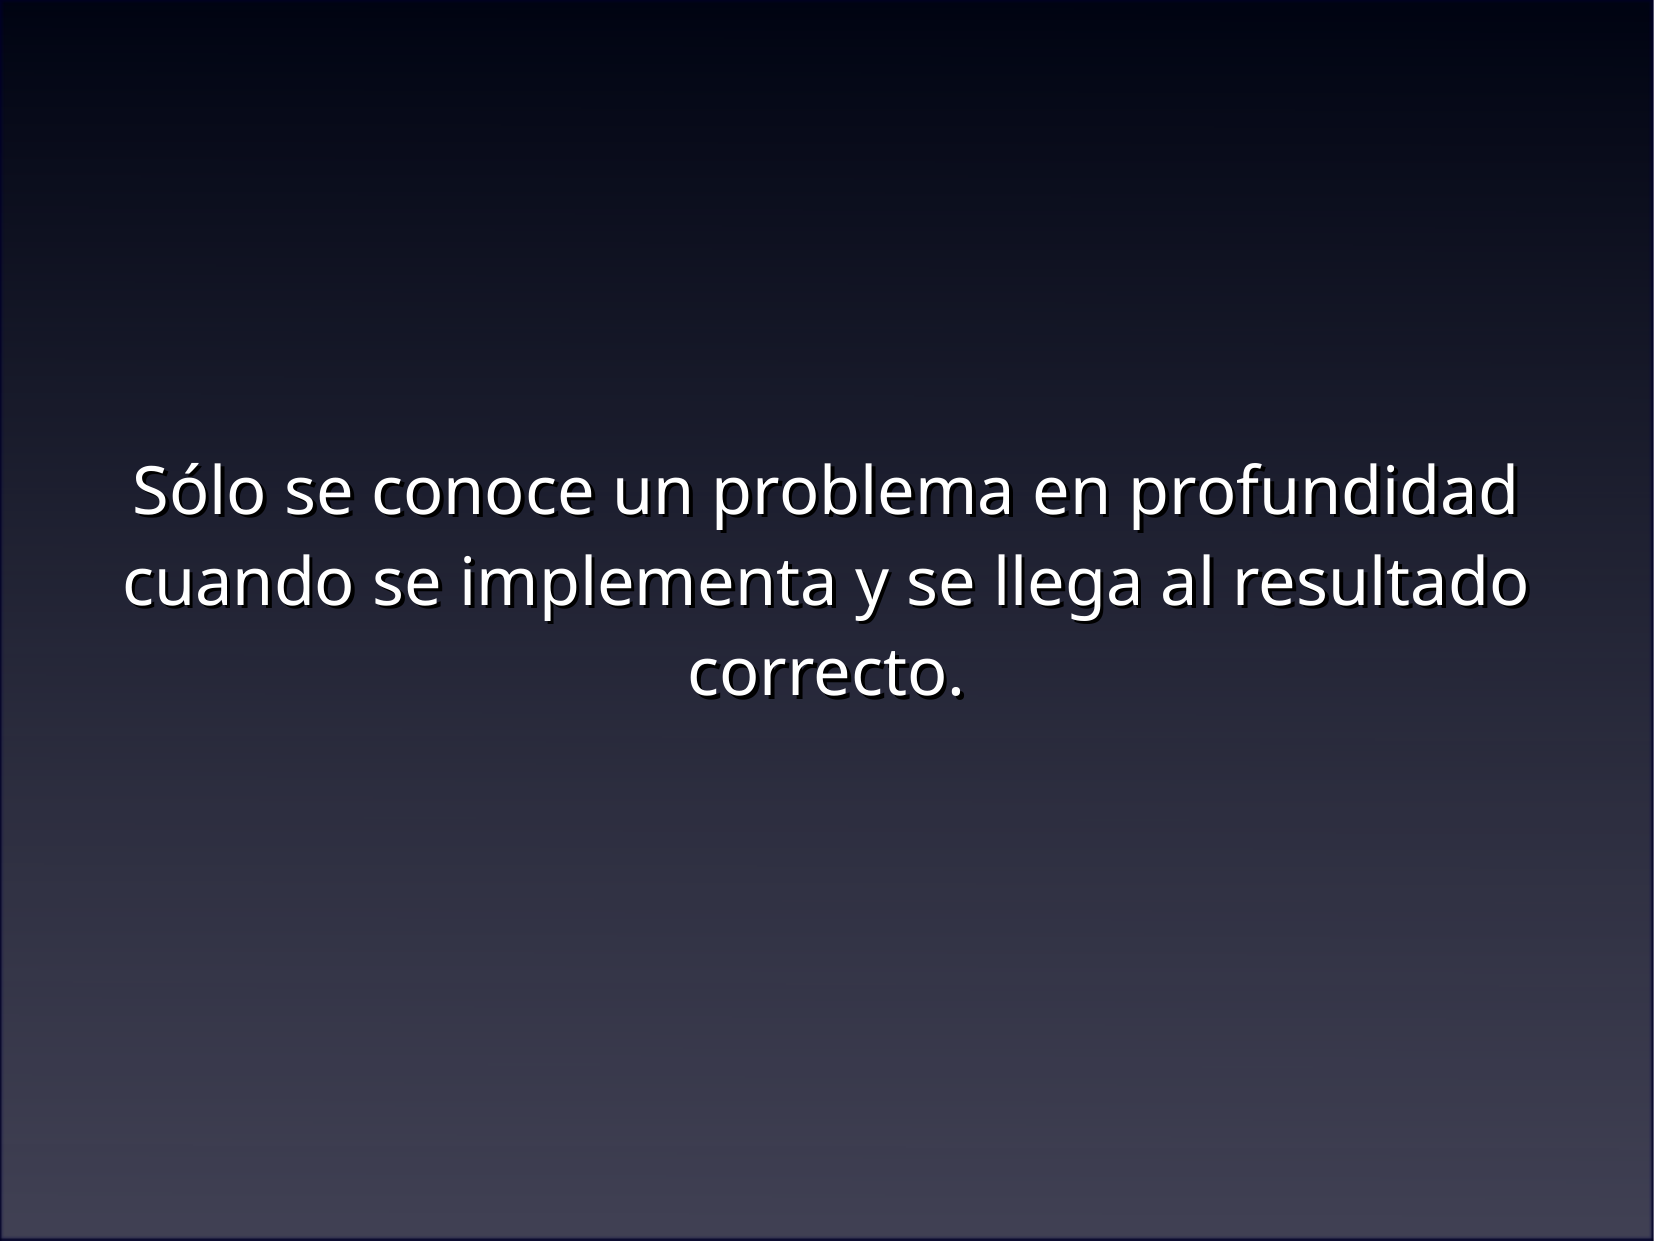

# Sólo se conoce un problema en profundidad cuando se implementa y se llega al resultado correcto.